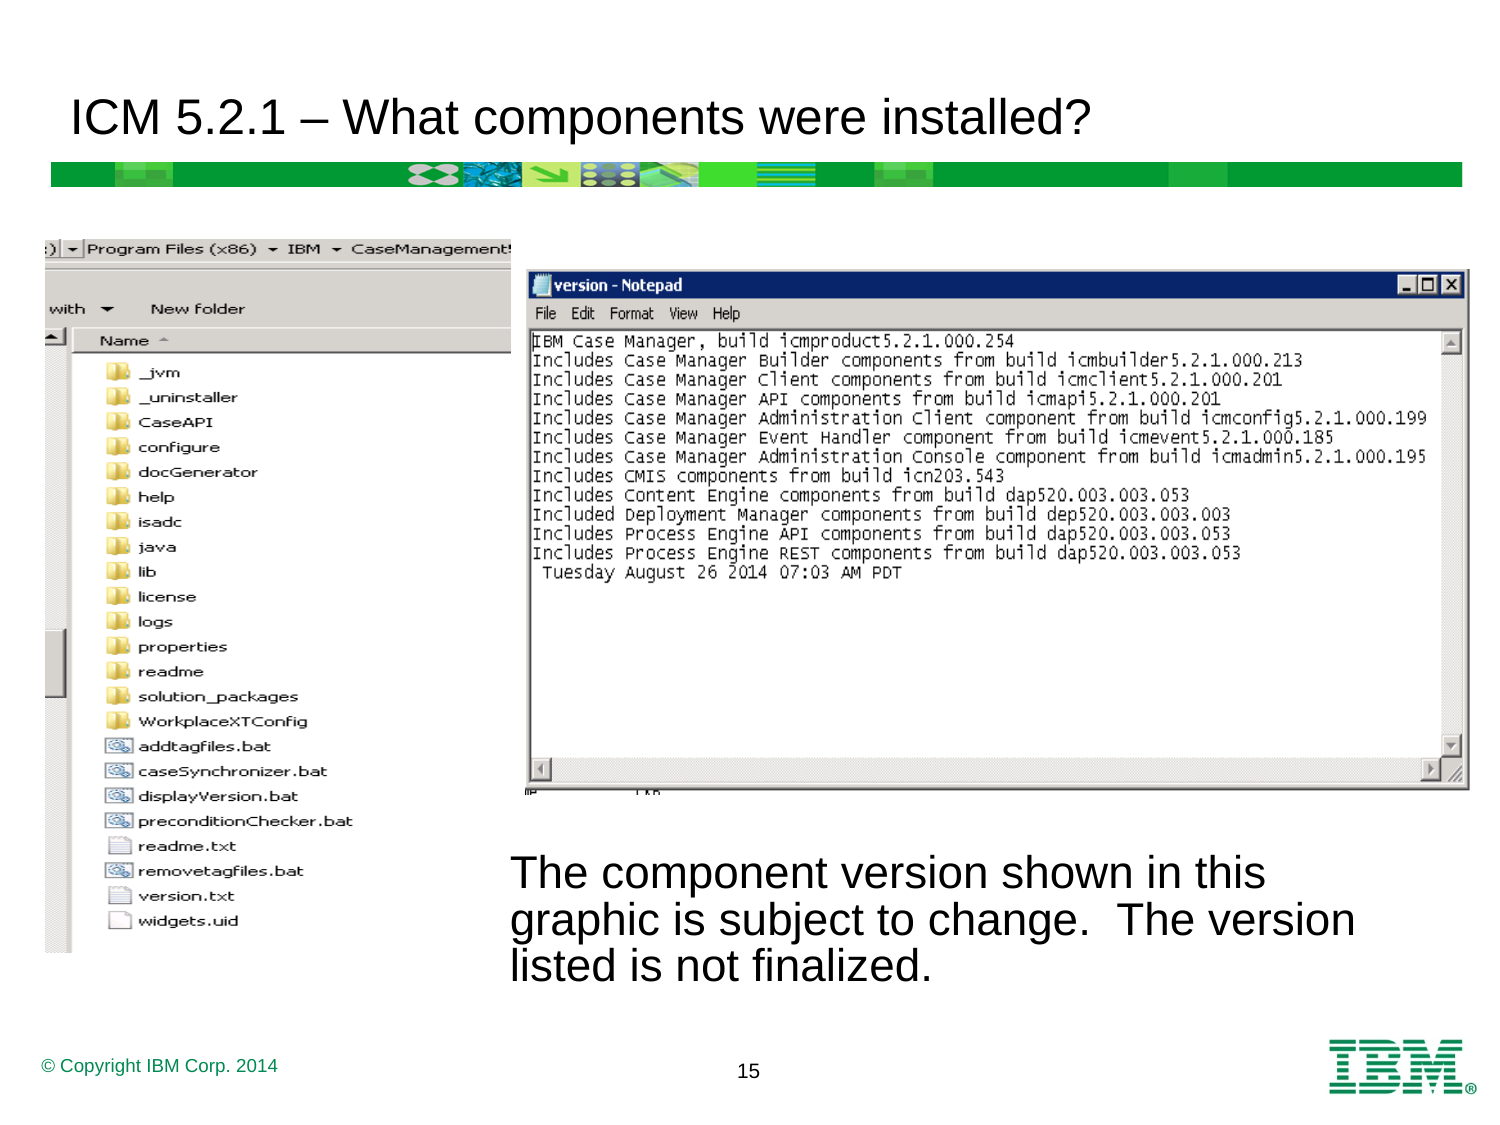

# ICM 5.2.1 – What components were installed?
The component version shown in this graphic is subject to change. The version listed is not finalized.
15